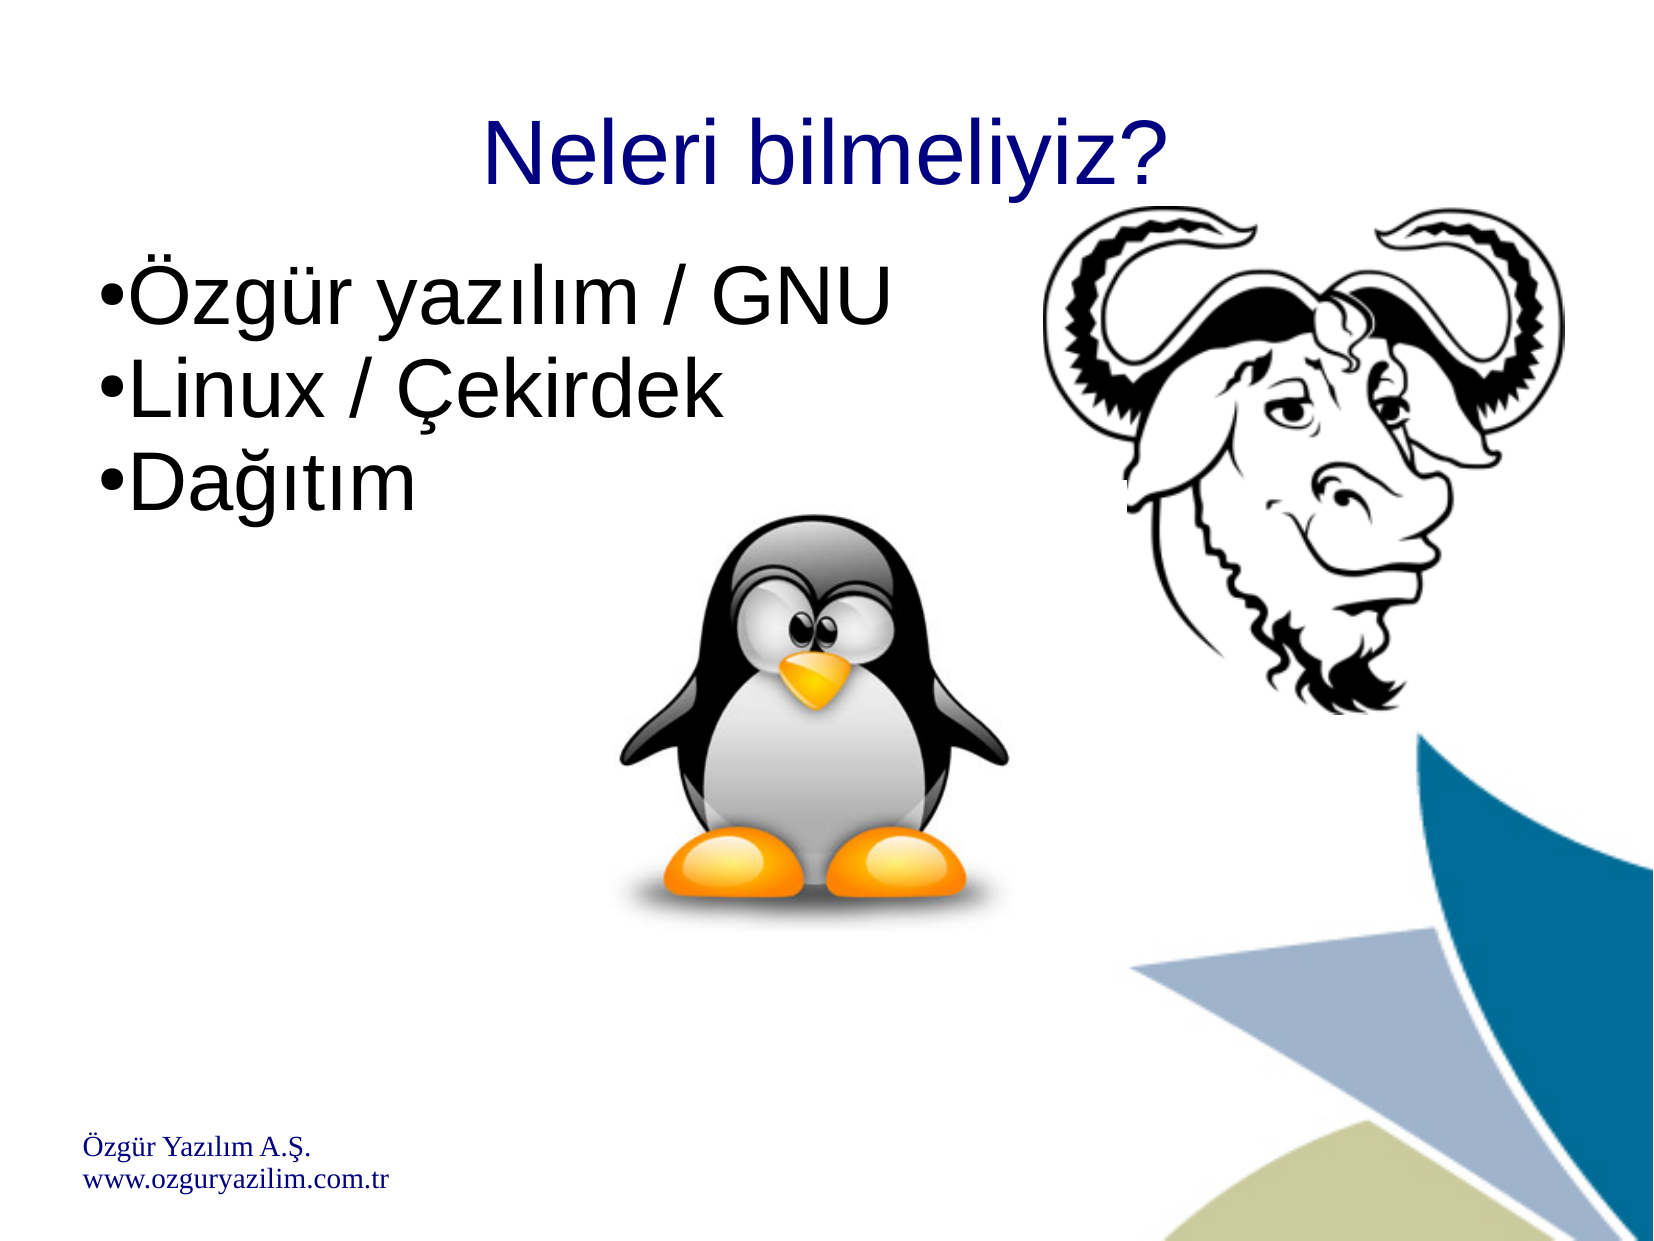

# Neleri bilmeliyiz?
Özgür yazılım / GNU
Linux / Çekirdek
Dağıtım